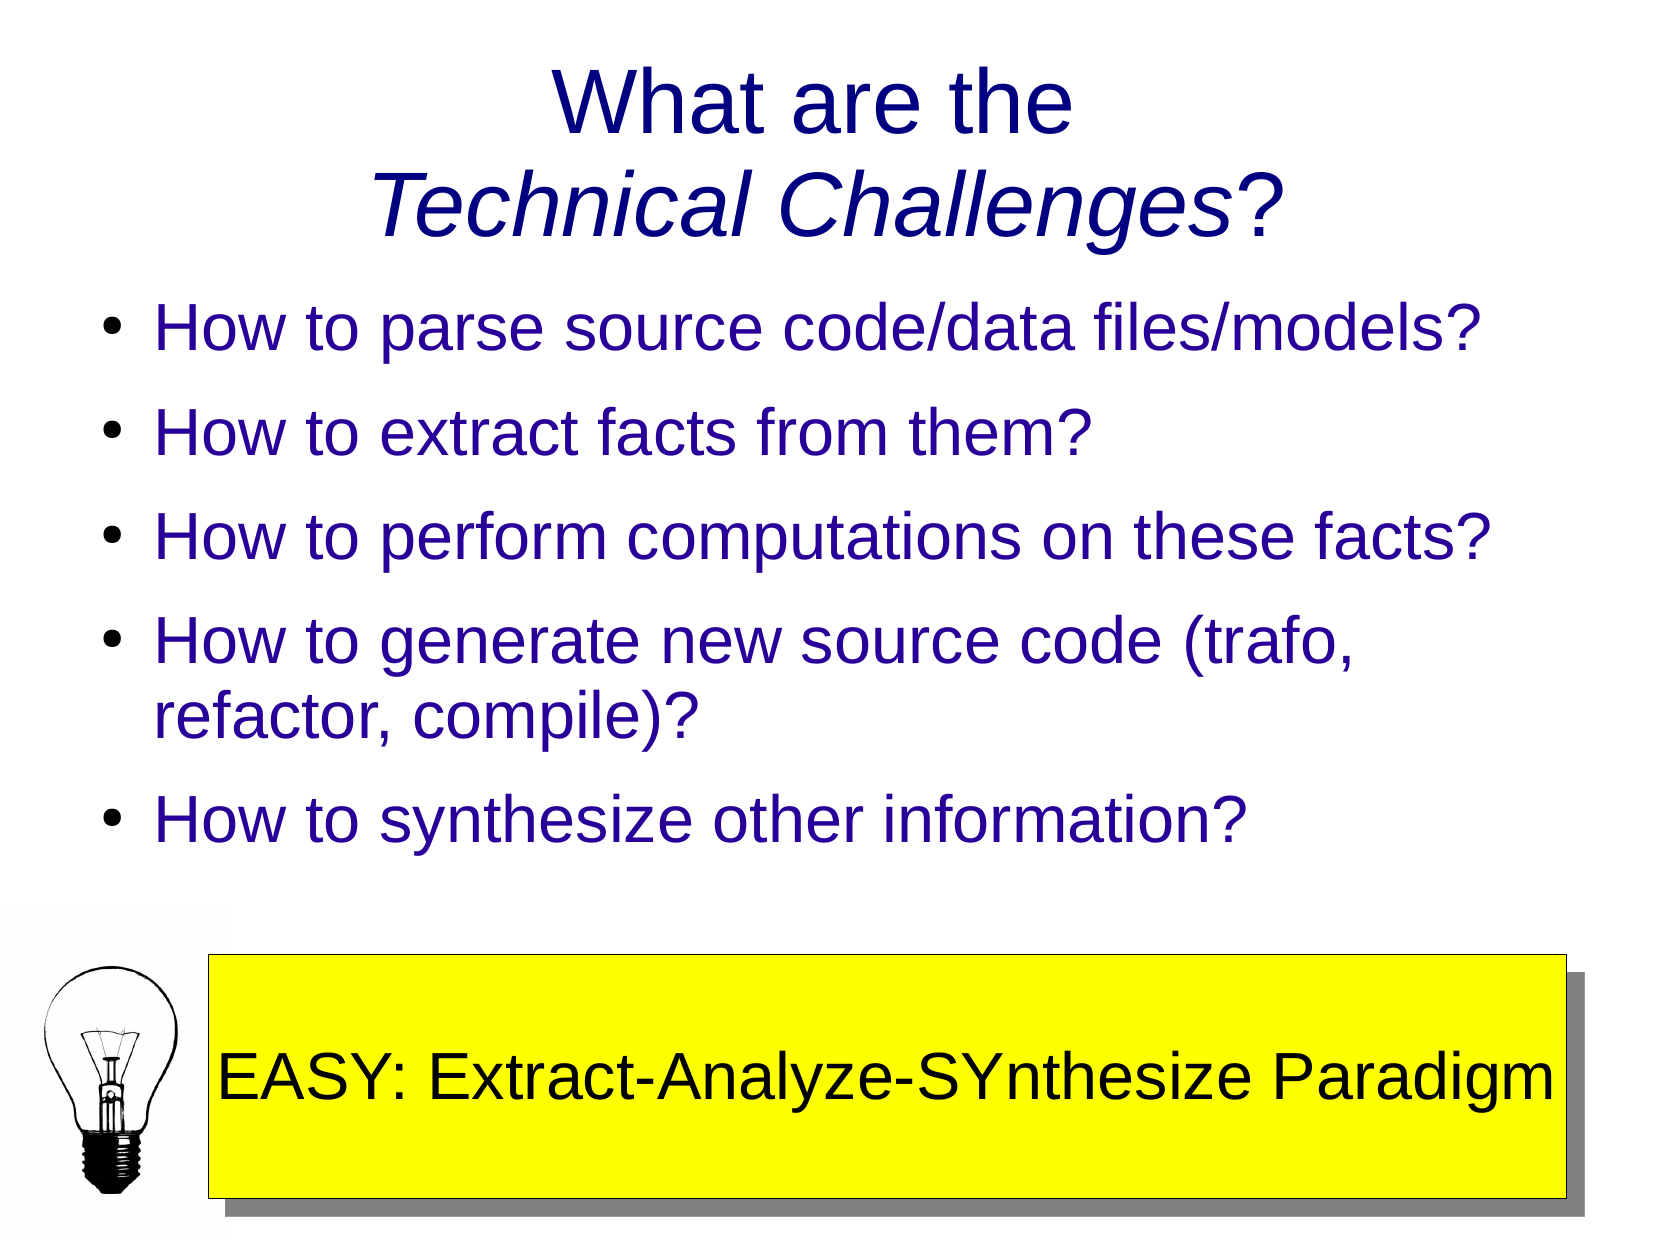

# What are the Technical Challenges?
How to parse source code/data files/models?
How to extract facts from them?
How to perform computations on these facts?
How to generate new source code (trafo, refactor, compile)?
How to synthesize other information?
EASY: Extract-Analyze-SYnthesize Paradigm
4